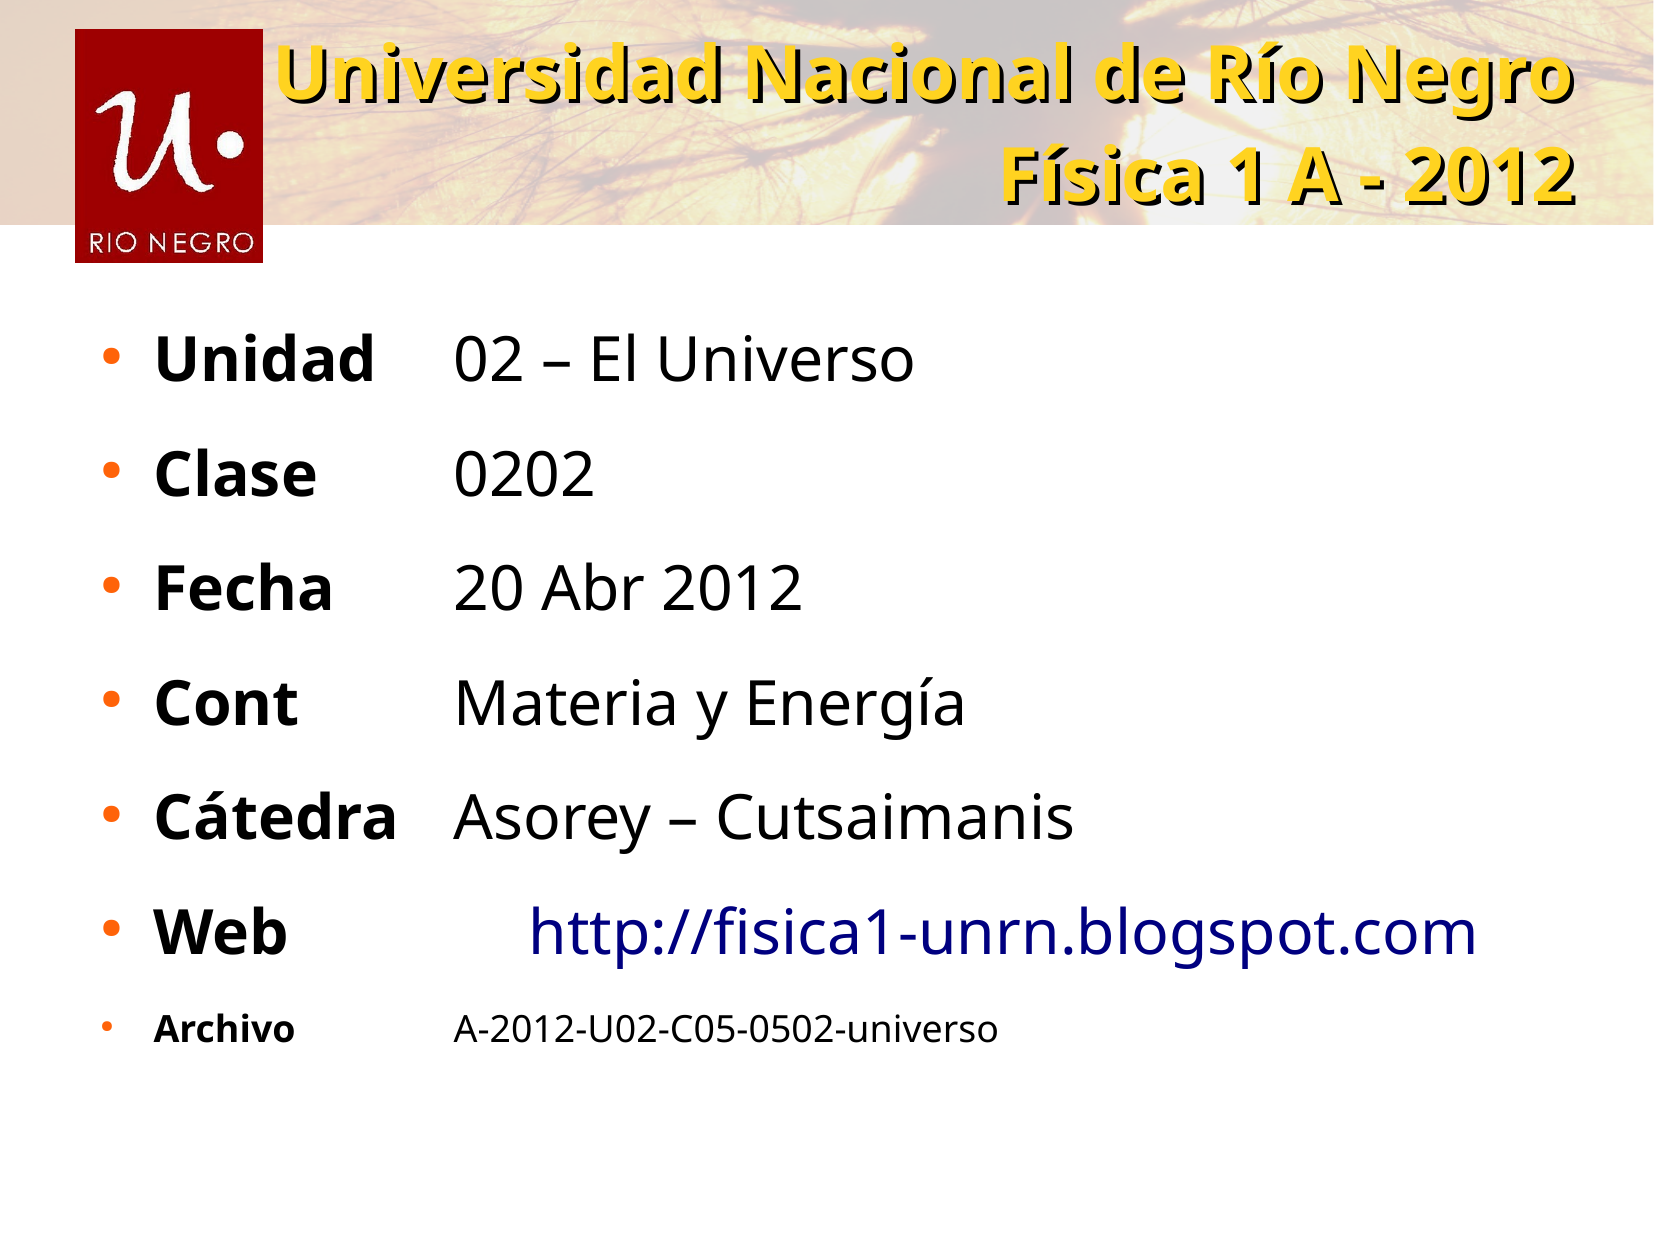

# Universidad Nacional de Río Negro Física 1 A - 2012
Unidad 	02 – El Universo
Clase		0202
Fecha		20 Abr 2012
Cont			Materia y Energía
Cátedra	Asorey – Cutsaimanis
Web 			http://fisica1-unrn.blogspot.com
Archivo			A-2012-U02-C05-0502-universo